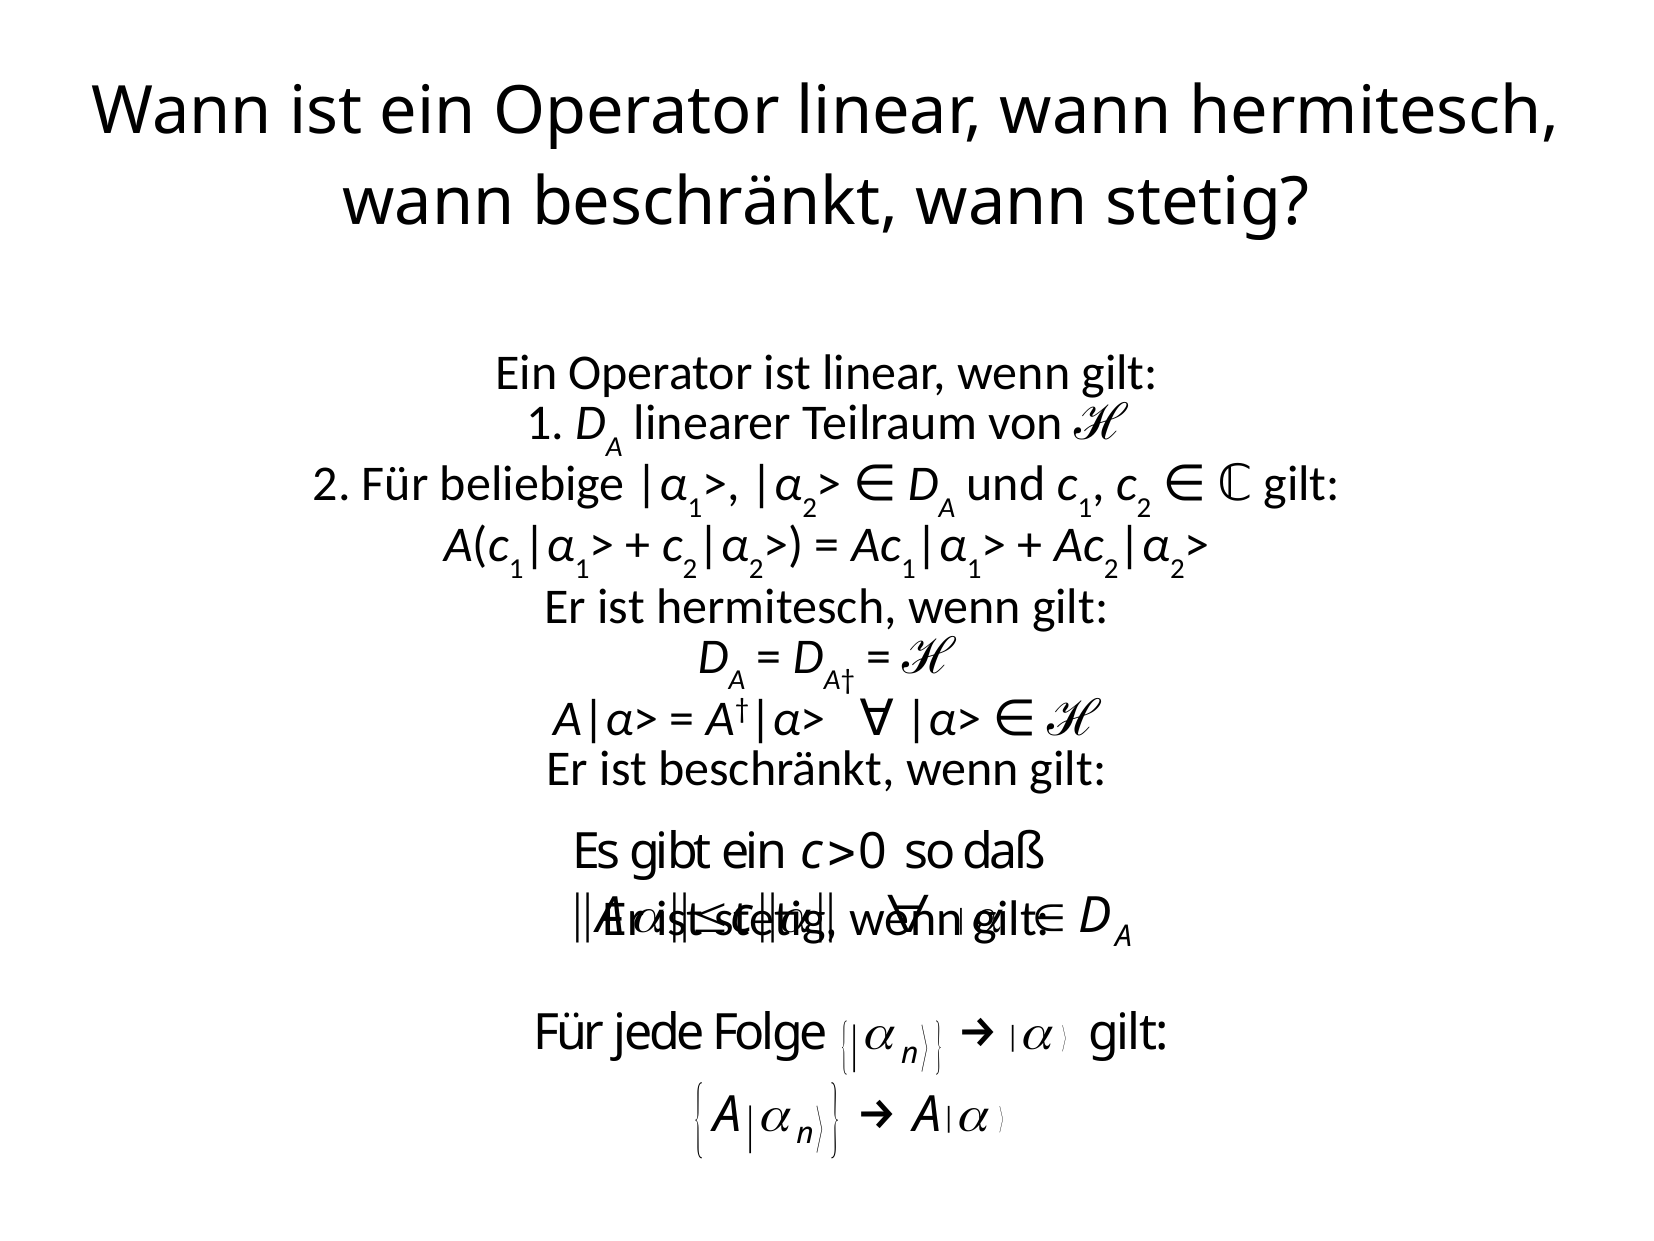

# Wann ist ein Operator linear, wann hermitesch, wann beschränkt, wann stetig?
Ein Operator ist linear, wenn gilt:
1. DA linearer Teilraum von ℋ
2. Für beliebige |α1>, |α2> ∈ DA und c1, c2 ∈ ℂ gilt:
A(c1|α1> + c2|α2>) = Ac1|α1> + Ac2|α2>
Er ist hermitesch, wenn gilt:
DA = DA† = ℋ
A|α> = A†|α> 	 ∀ |α> ∈ ℋ
Er ist beschränkt, wenn gilt:
Er ist stetig, wenn gilt: